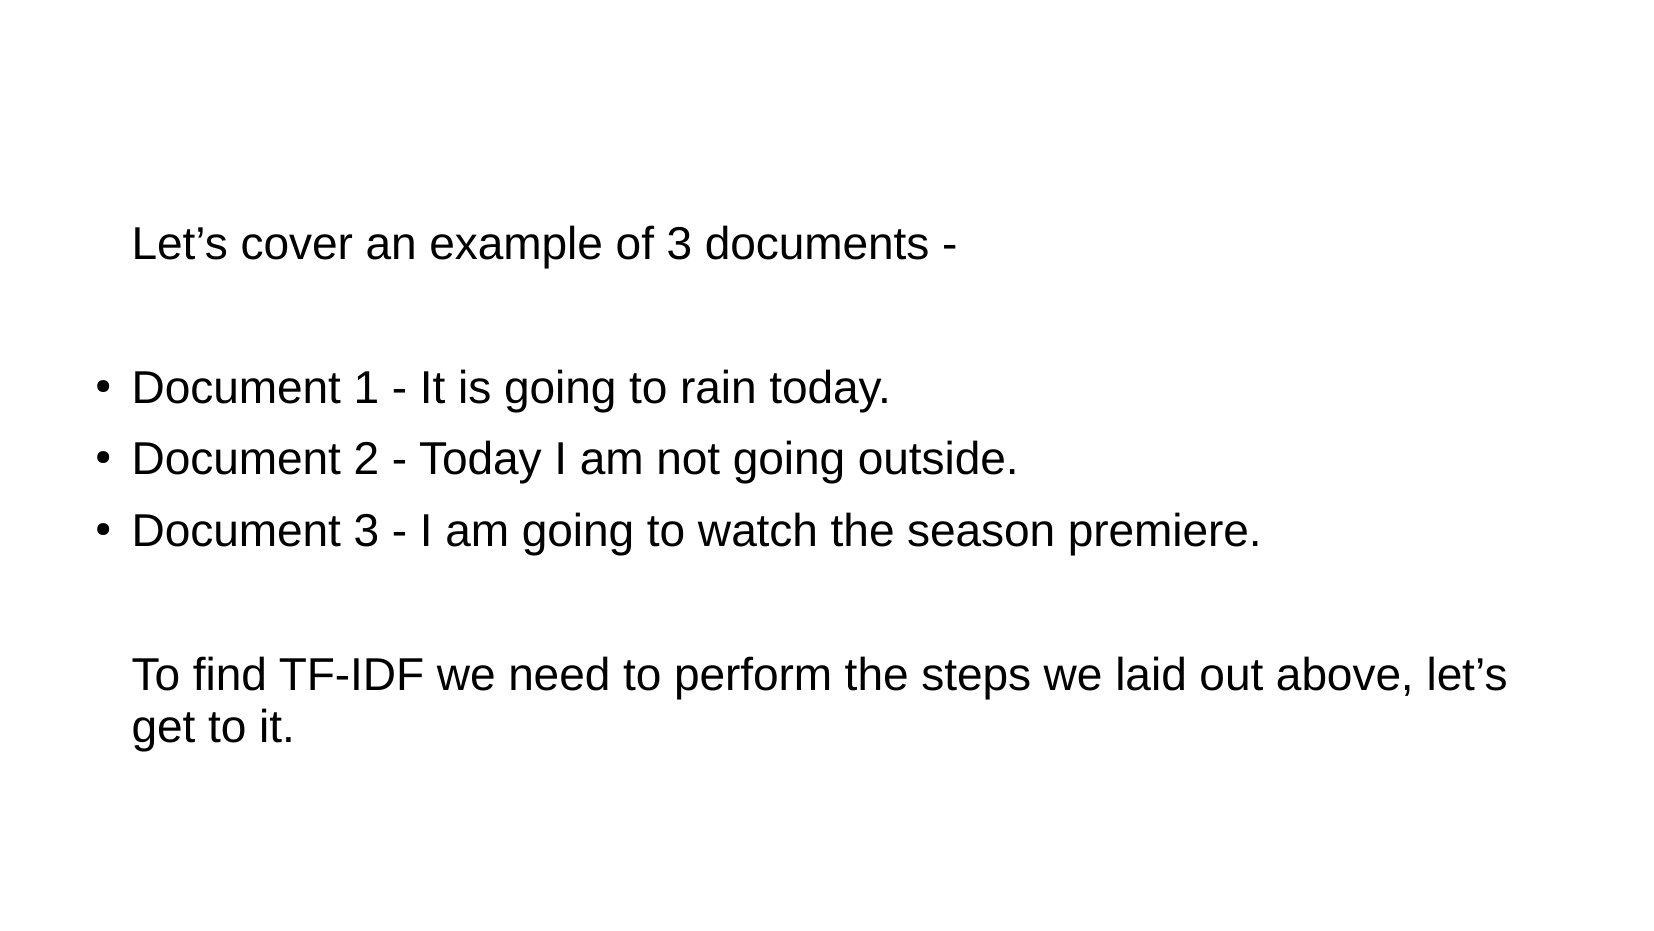

# Let’s cover an example of 3 documents -
Document 1 - It is going to rain today.
Document 2 - Today I am not going outside.
Document 3 - I am going to watch the season premiere.
To find TF-IDF we need to perform the steps we laid out above, let’s get to it.